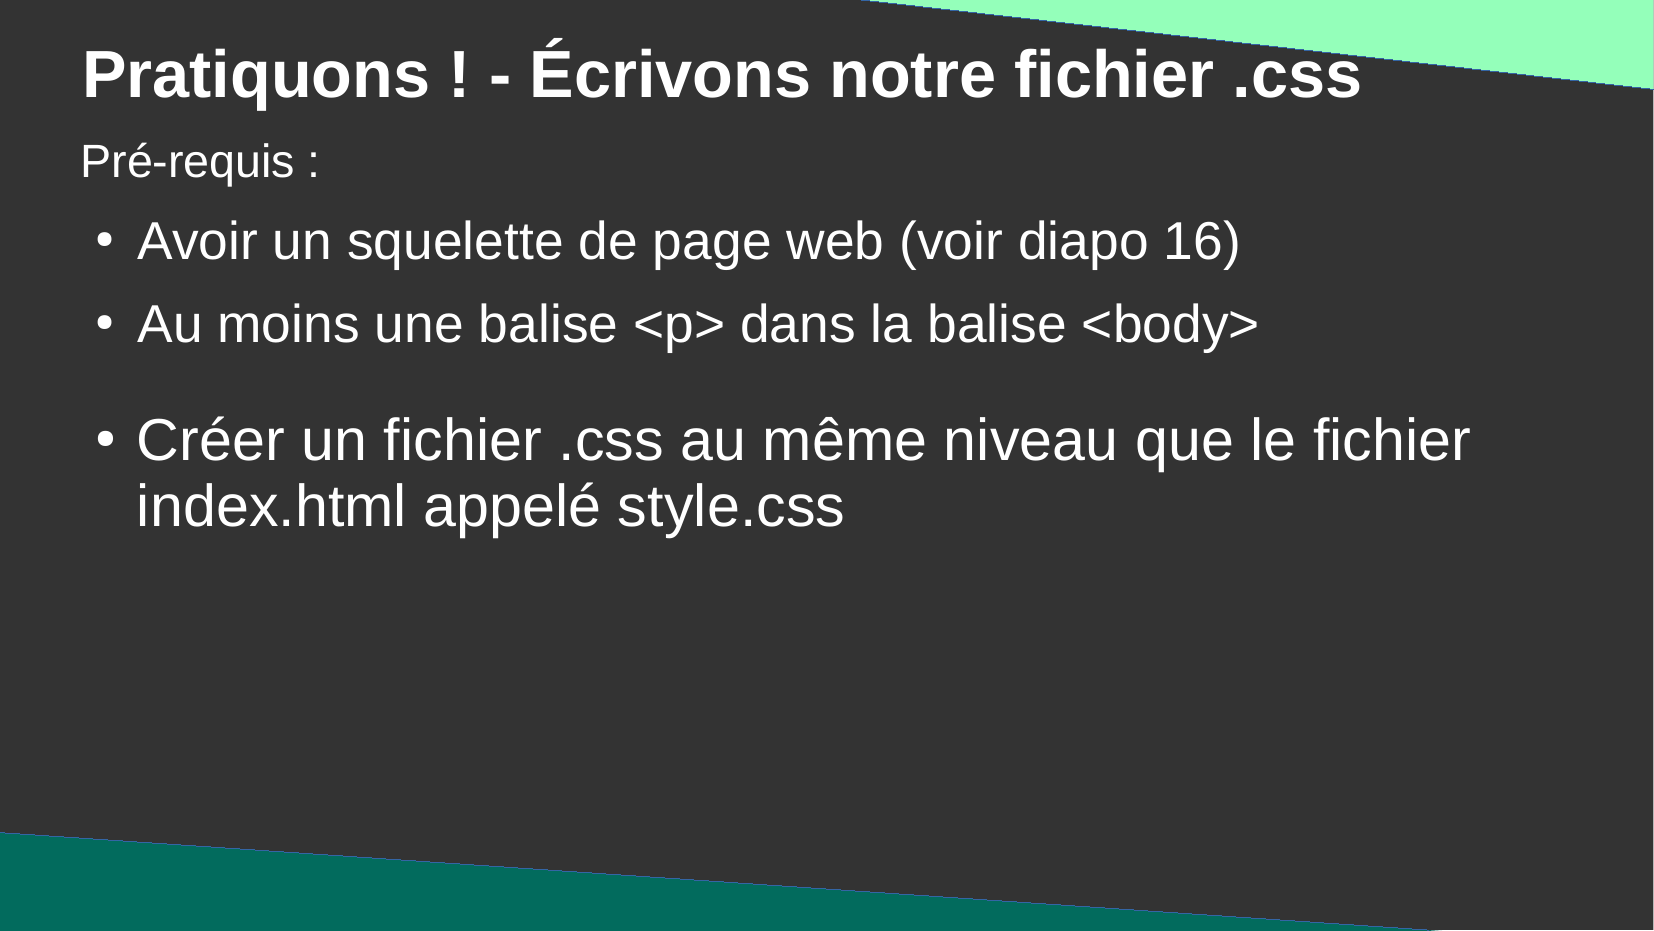

# Pratiquons ! - Écrivons notre fichier .css
Pré-requis :
Avoir un squelette de page web (voir diapo 16)
Au moins une balise <p> dans la balise <body>
Créer un fichier .css au même niveau que le fichier index.html appelé style.css